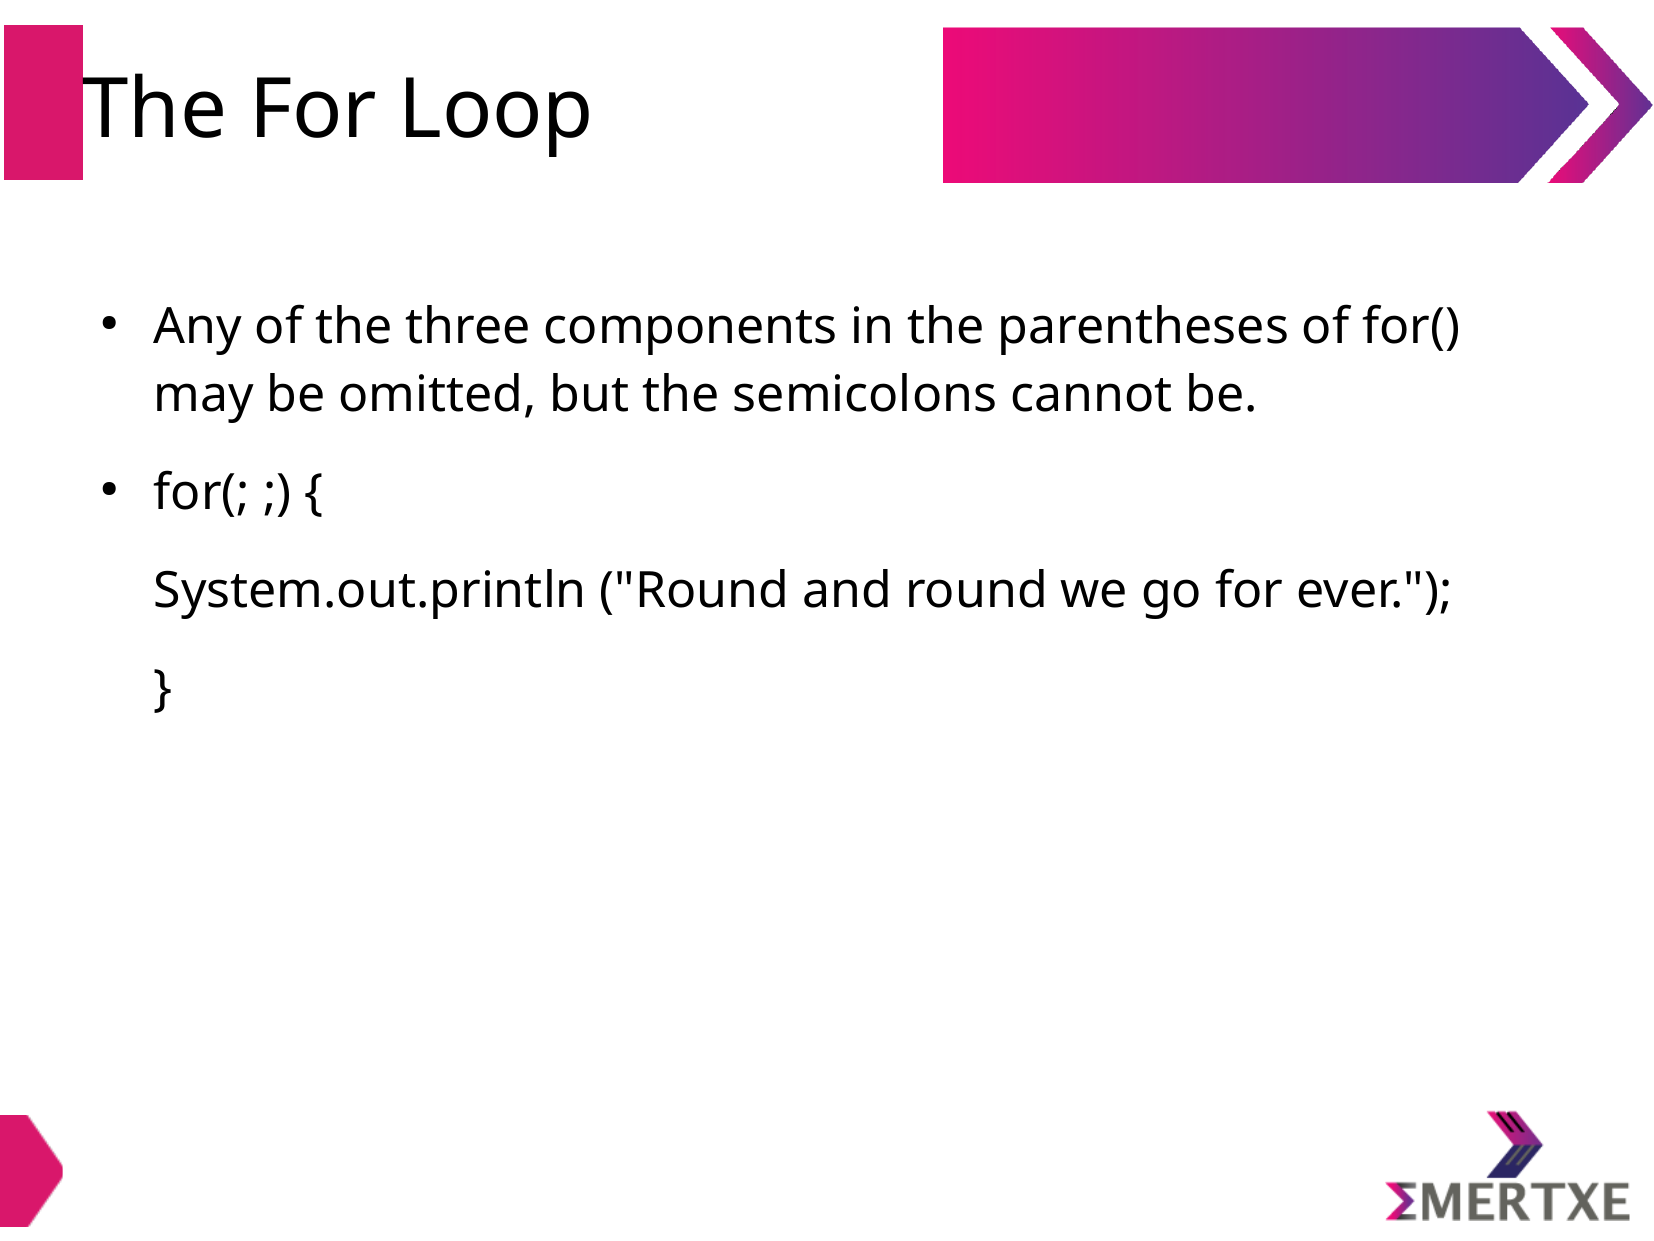

# The For Loop
Any of the three components in the parentheses of for() may be omitted, but the semicolons cannot be.
for(; ;) {
System.out.println ("Round and round we go for ever.");
}